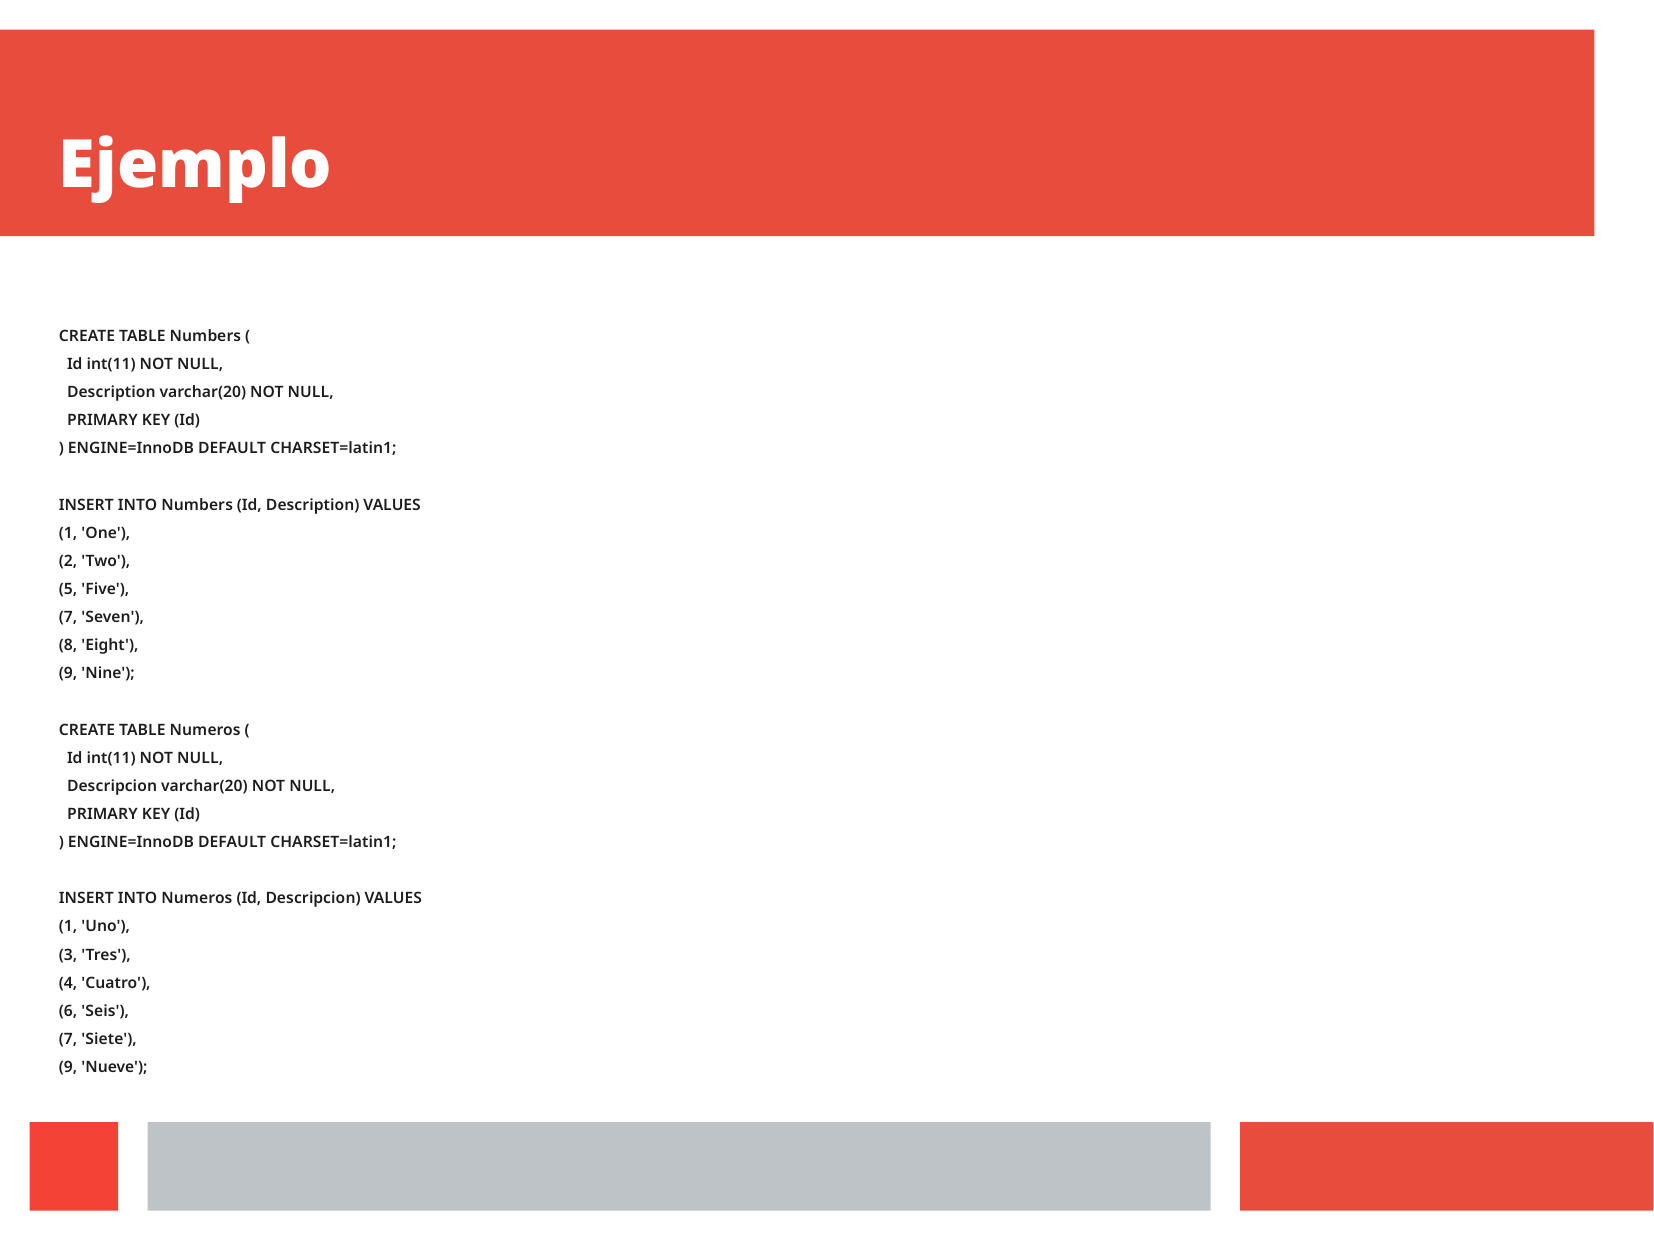

# Ejemplo
CREATE TABLE Numbers (
 Id int(11) NOT NULL,
 Description varchar(20) NOT NULL,
 PRIMARY KEY (Id)
) ENGINE=InnoDB DEFAULT CHARSET=latin1;
INSERT INTO Numbers (Id, Description) VALUES
(1, 'One'),
(2, 'Two'),
(5, 'Five'),
(7, 'Seven'),
(8, 'Eight'),
(9, 'Nine');
CREATE TABLE Numeros (
 Id int(11) NOT NULL,
 Descripcion varchar(20) NOT NULL,
 PRIMARY KEY (Id)
) ENGINE=InnoDB DEFAULT CHARSET=latin1;
INSERT INTO Numeros (Id, Descripcion) VALUES
(1, 'Uno'),
(3, 'Tres'),
(4, 'Cuatro'),
(6, 'Seis'),
(7, 'Siete'),
(9, 'Nueve');